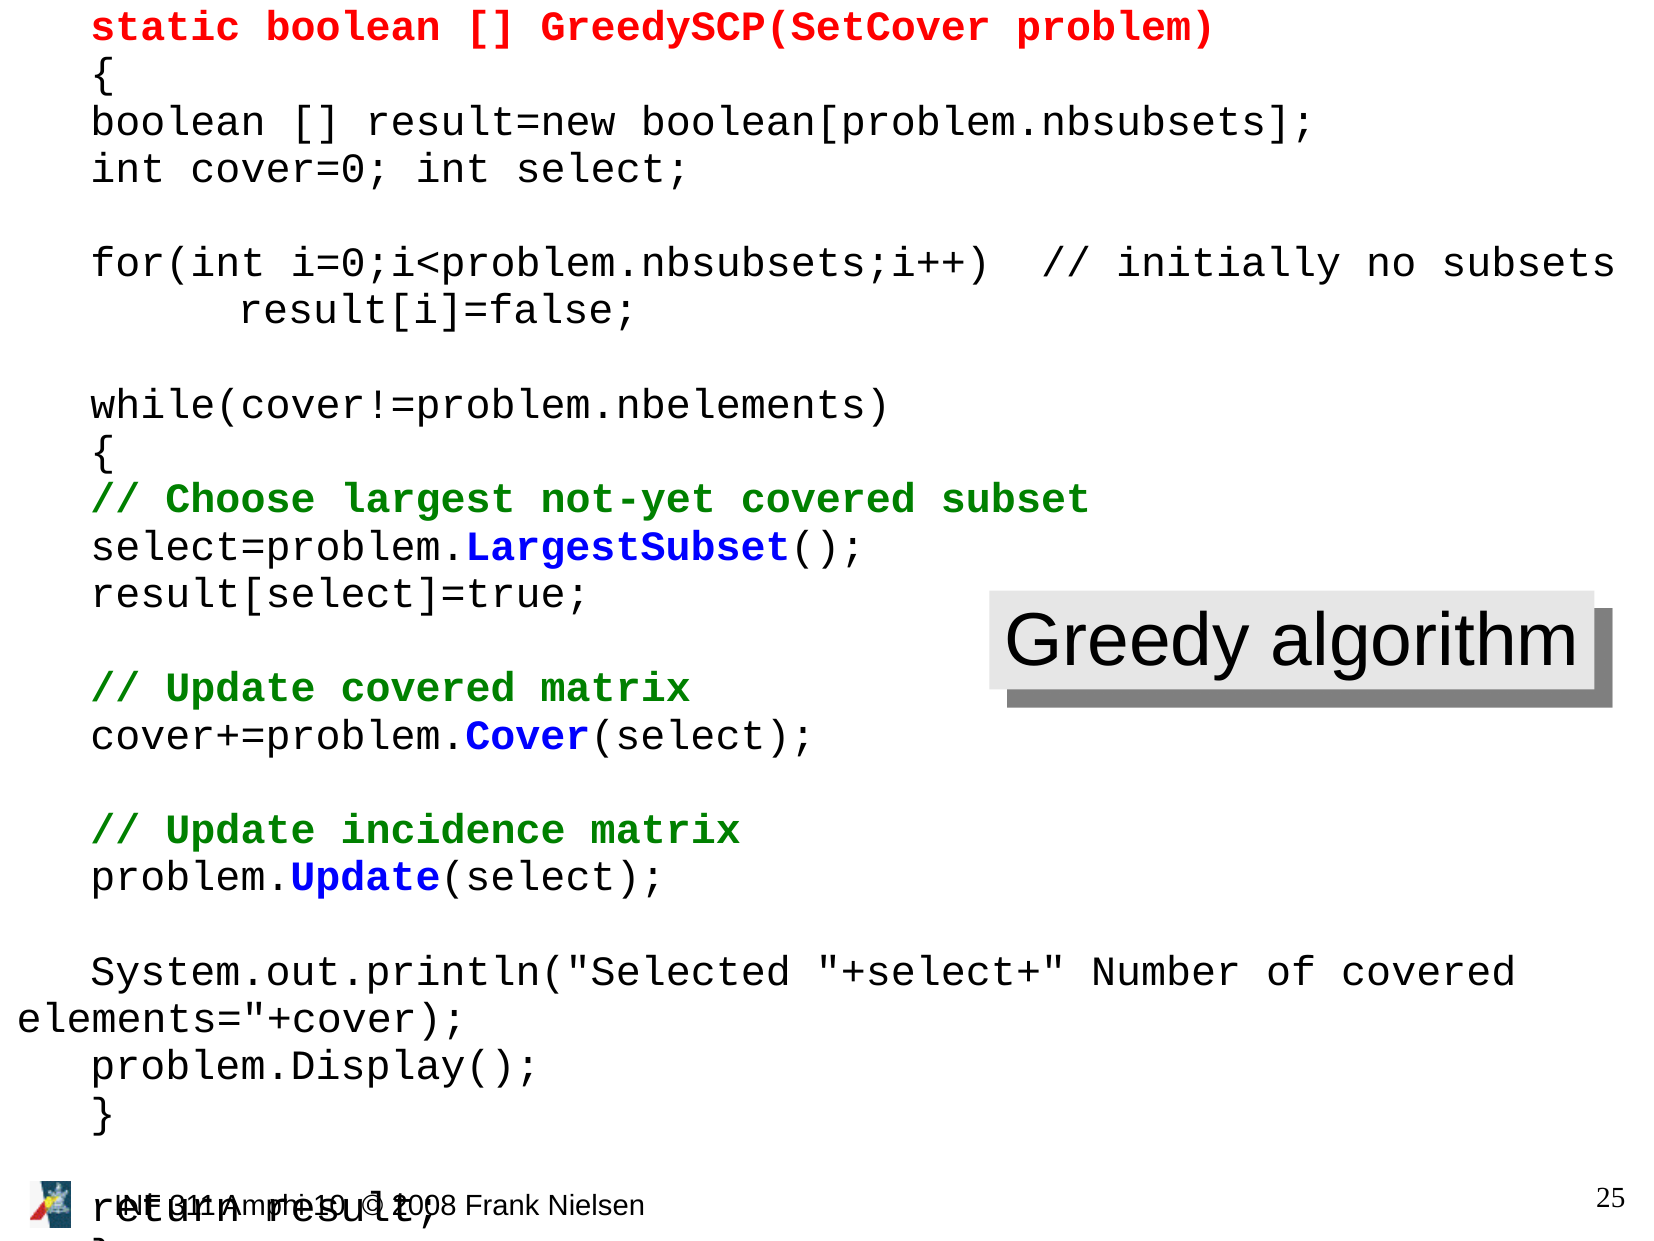

static boolean [] GreedySCP(SetCover problem)
	{
	boolean [] result=new boolean[problem.nbsubsets];
	int cover=0; int select;
	for(int i=0;i<problem.nbsubsets;i++) // initially no subsets
			result[i]=false;
	while(cover!=problem.nbelements)
	{
	// Choose largest not-yet covered subset
	select=problem.LargestSubset();
	result[select]=true;
	// Update covered matrix
	cover+=problem.Cover(select);
	// Update incidence matrix
	problem.Update(select);
	System.out.println("Selected "+select+" Number of covered elements="+cover);
	problem.Display();
	}
	return result;
	}
Greedy algorithm